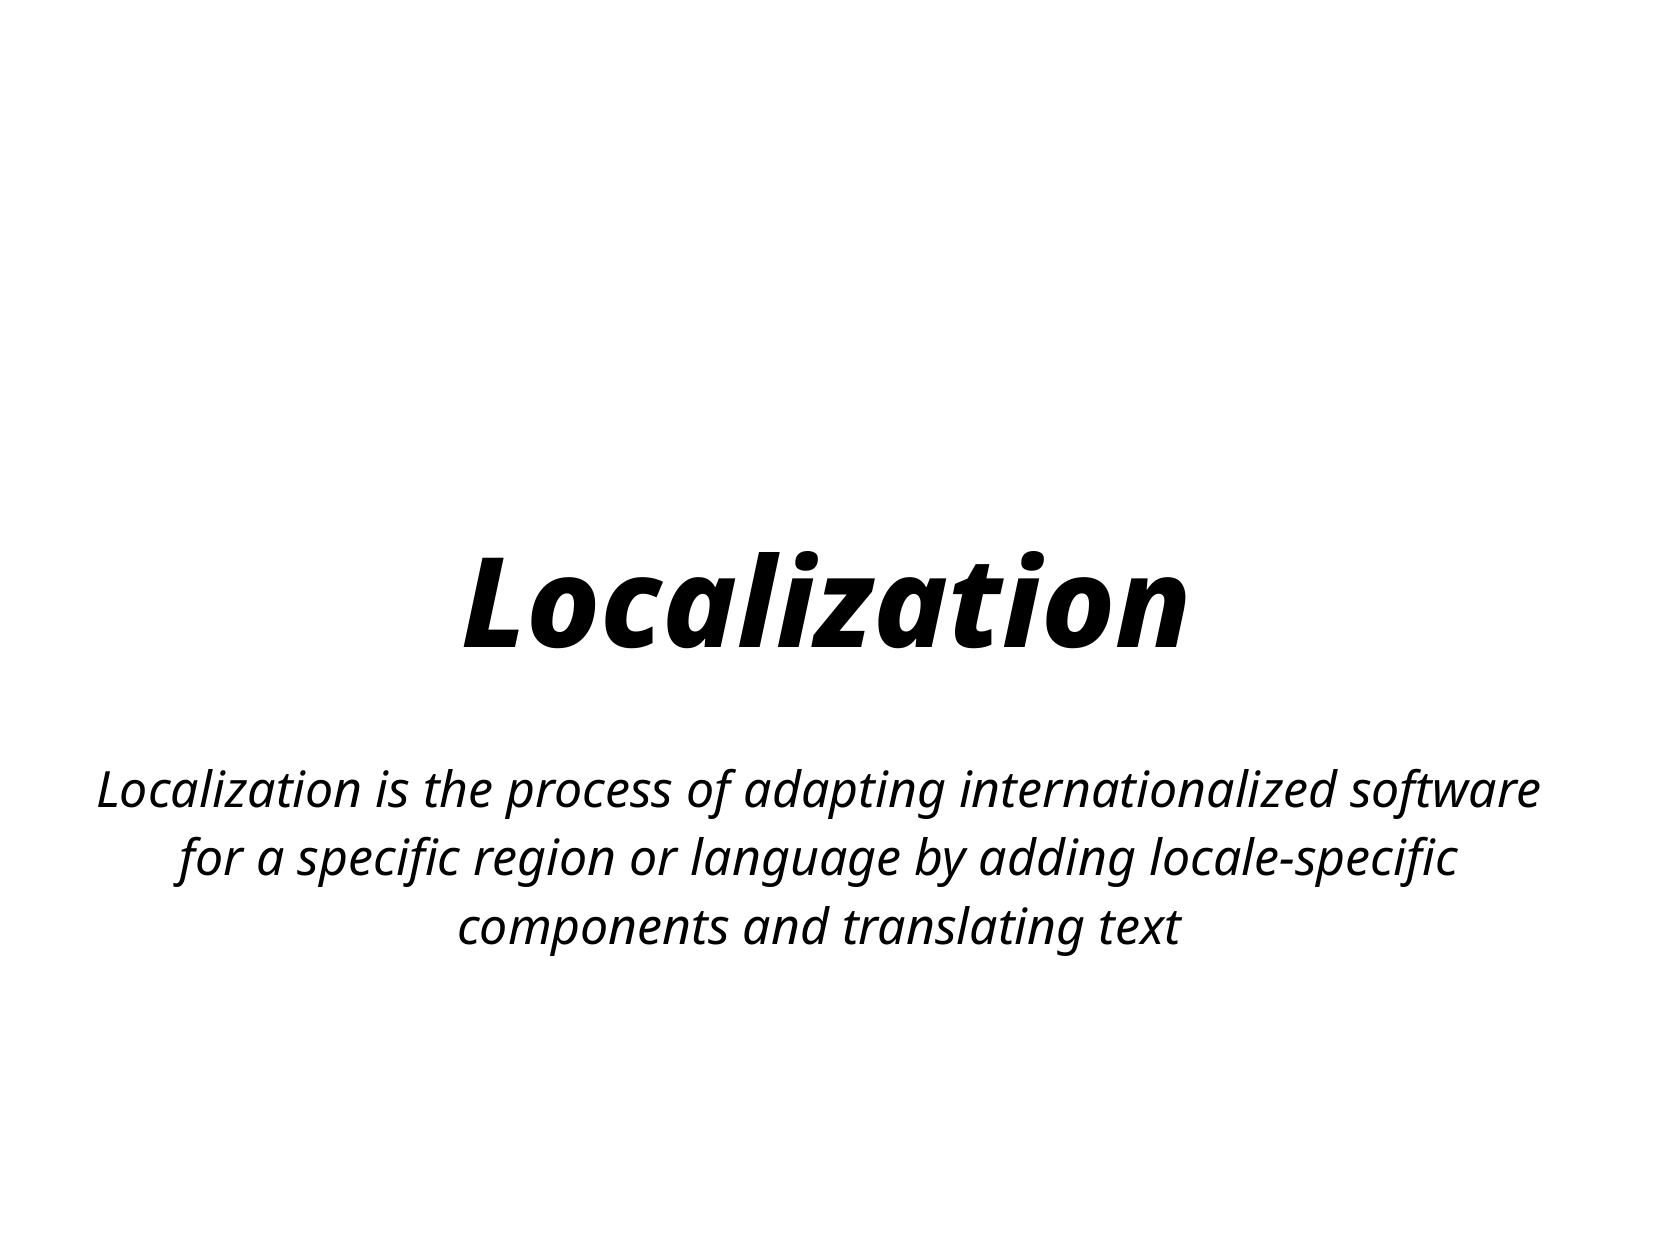

#
Localization
Localization is the process of adapting internationalized software for a specific region or language by adding locale-specific components and translating text